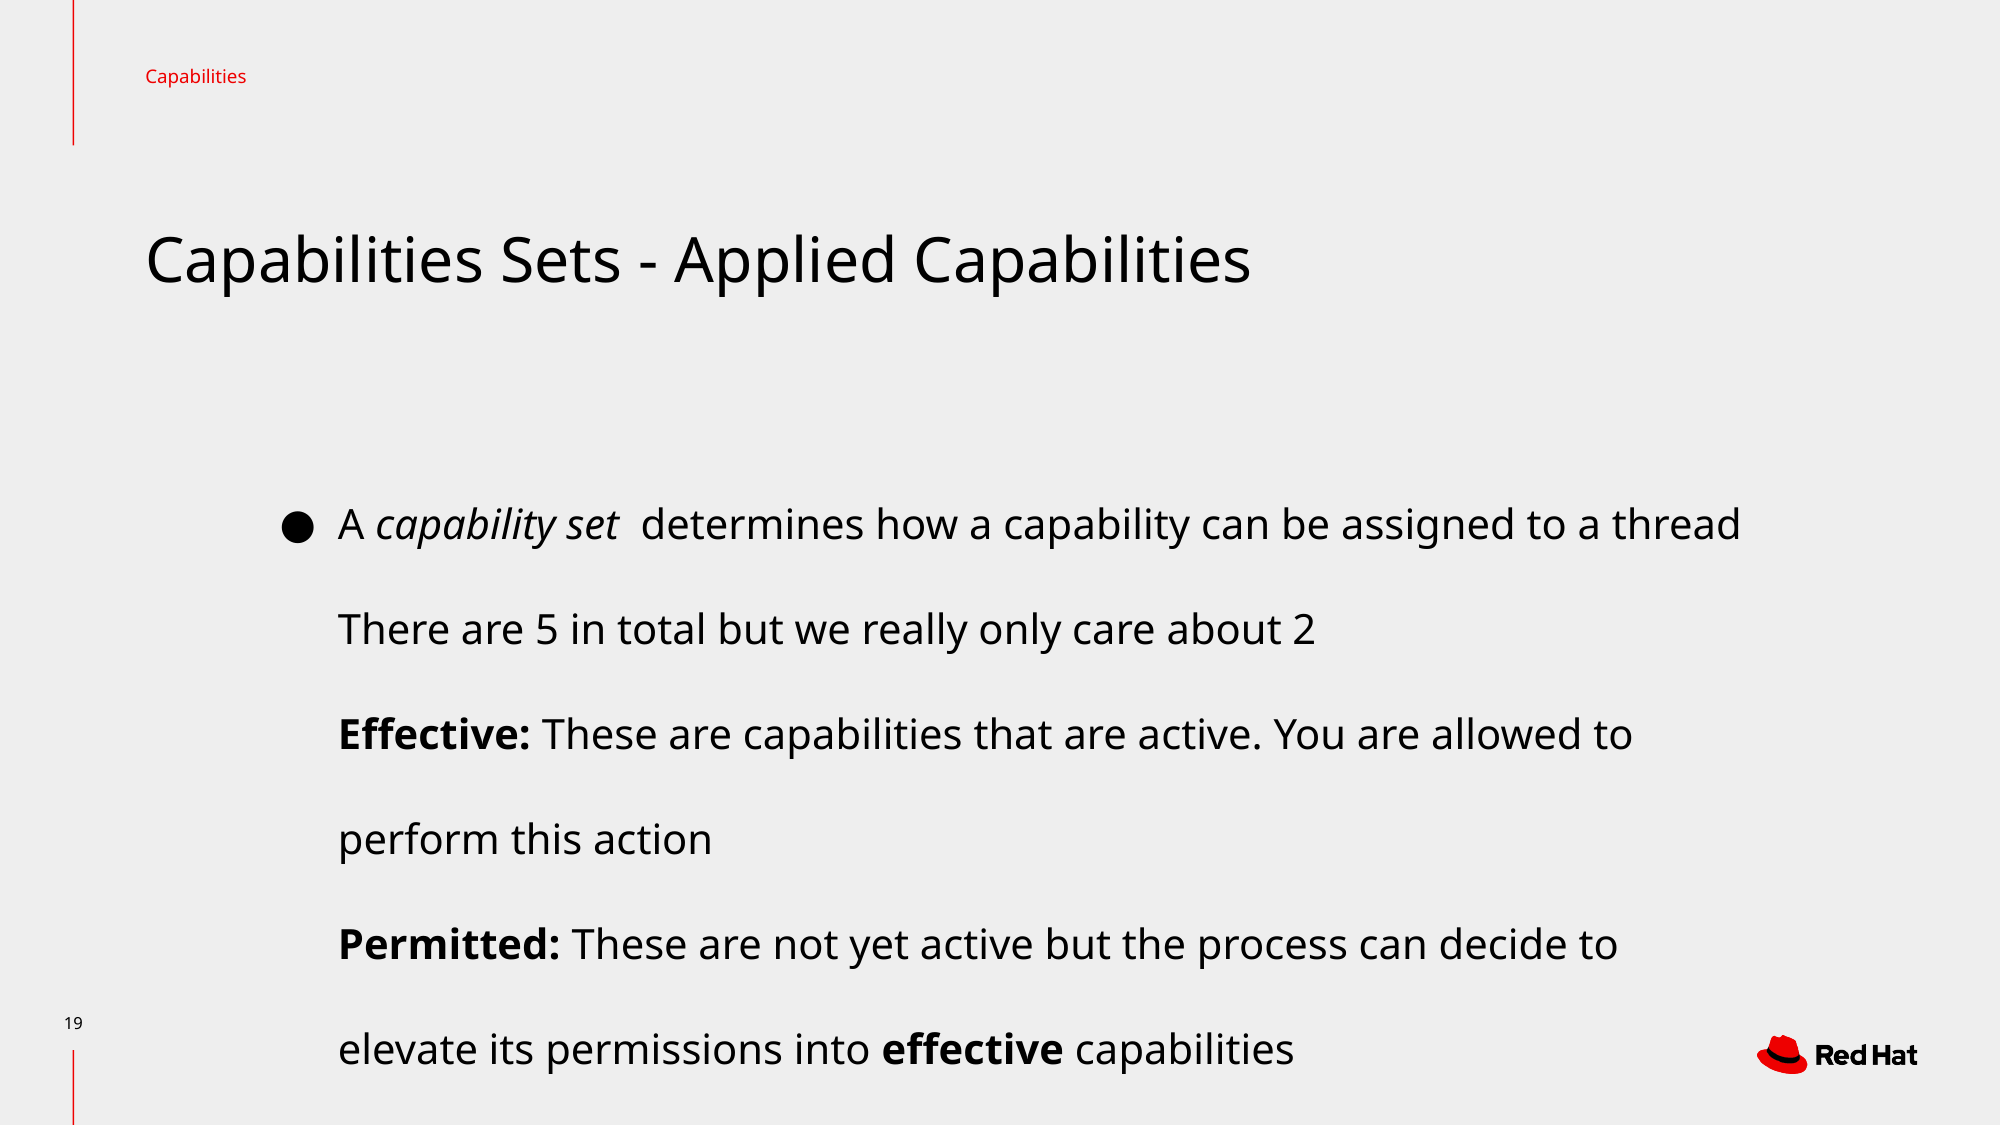

# Capabilities
Capabilities Sets - Applied Capabilities
A capability set determines how a capability can be assigned to a thread
There are 5 in total but we really only care about 2
Effective: These are capabilities that are active. You are allowed to perform this action
Permitted: These are not yet active but the process can decide to elevate its permissions into effective capabilities